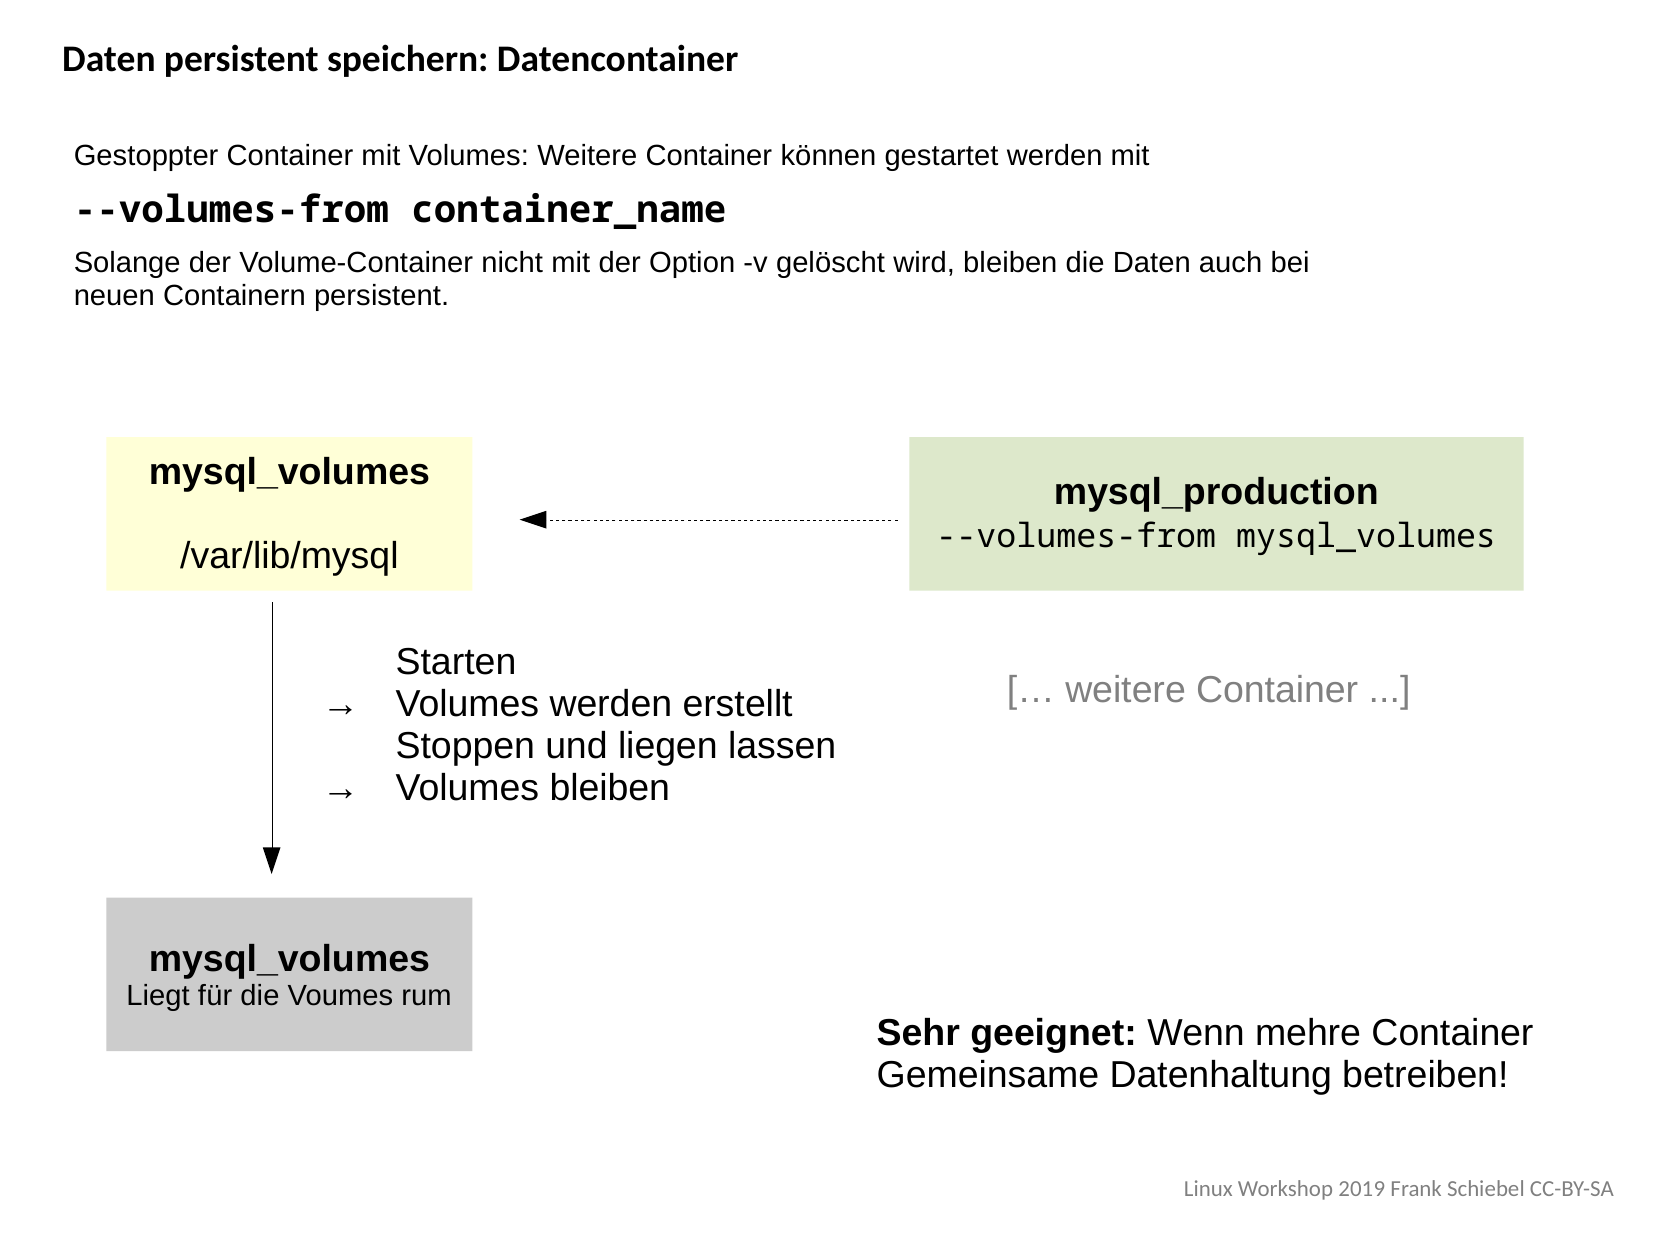

Daten persistent speichern: Datencontainer
Gestoppter Container mit Volumes: Weitere Container können gestartet werden mit
--volumes-from container_name
Solange der Volume-Container nicht mit der Option -v gelöscht wird, bleiben die Daten auch bei
neuen Containern persistent.
mysql_volumes
/var/lib/mysql
mysql_production
--volumes-from mysql_volumes
	Starten
→ 	Volumes werden erstellt
	Stoppen und liegen lassen
→ 	Volumes bleiben
[… weitere Container ...]
mysql_volumes
Liegt für die Voumes rum
Sehr geeignet: Wenn mehre Container
Gemeinsame Datenhaltung betreiben!